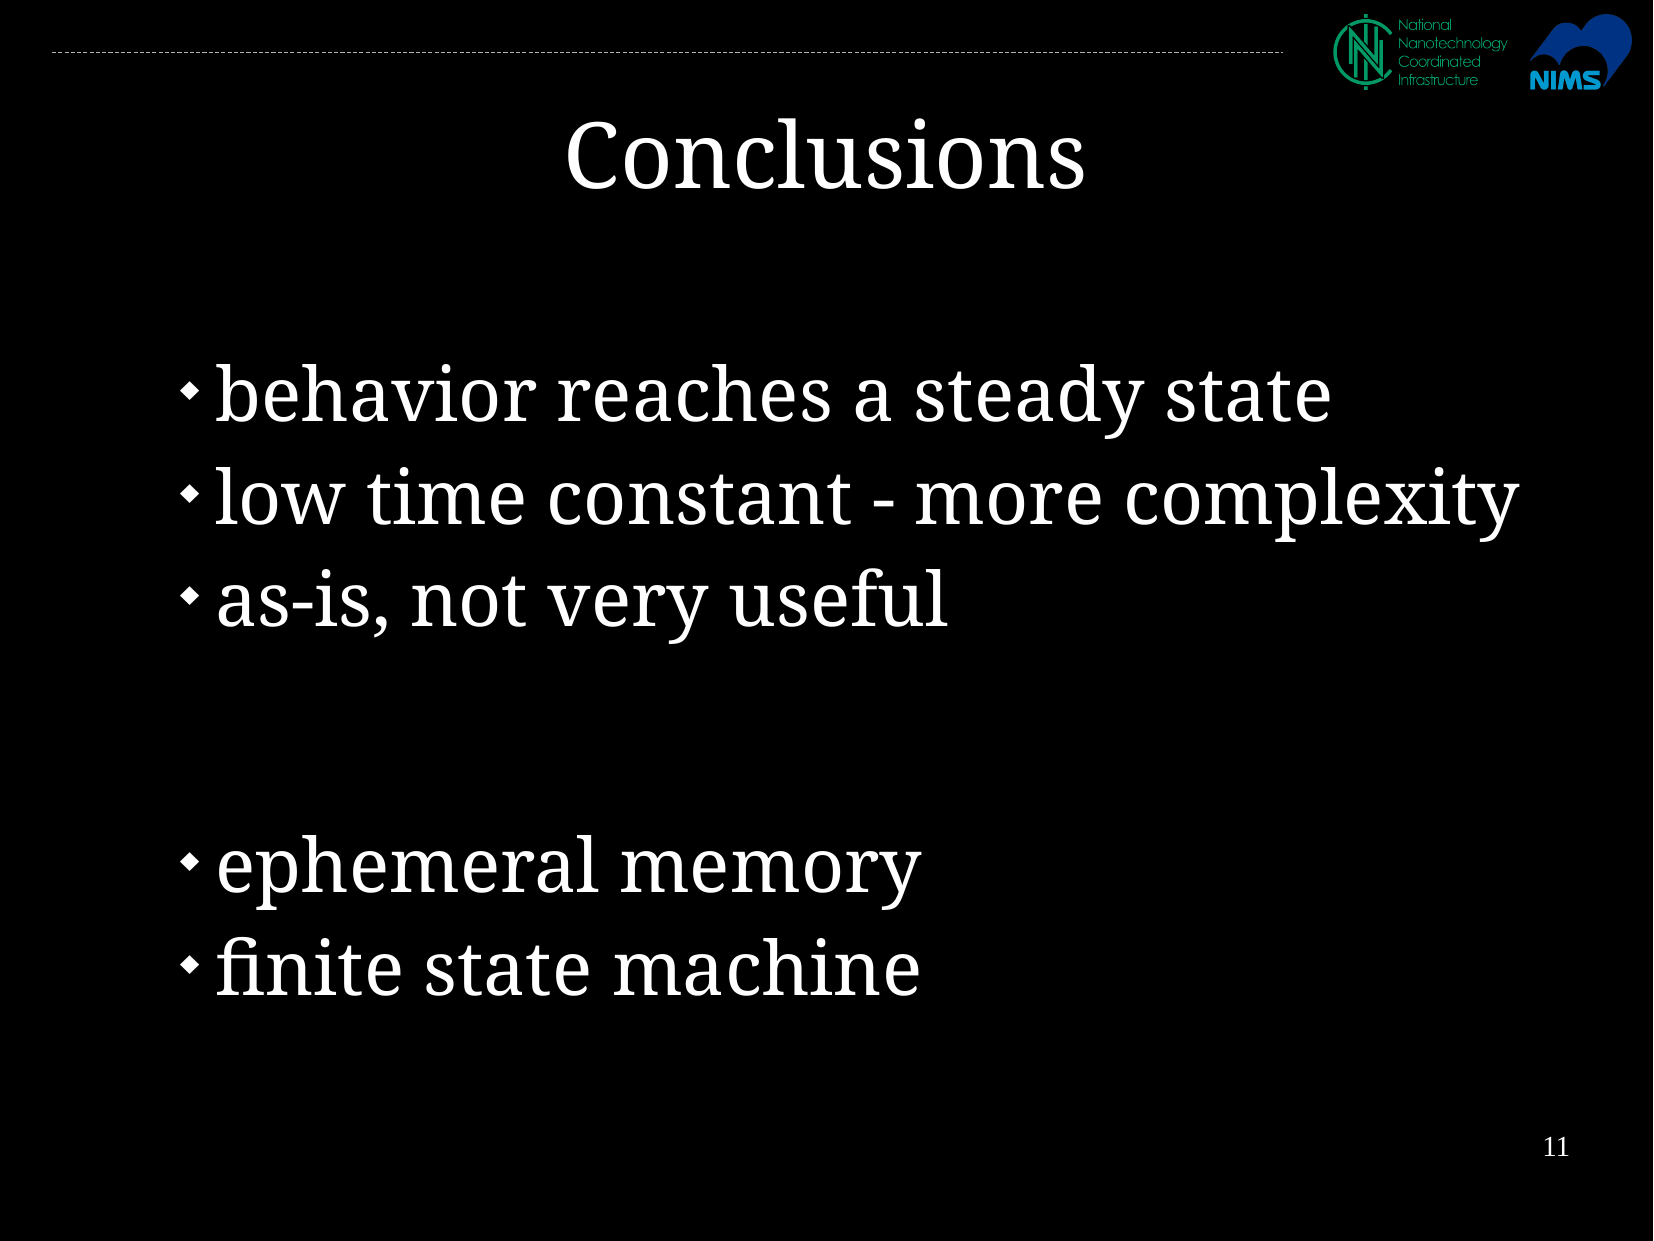

# Conclusions
behavior reaches a steady state
low time constant - more complexity
as-is, not very useful
ephemeral memory
finite state machine
11